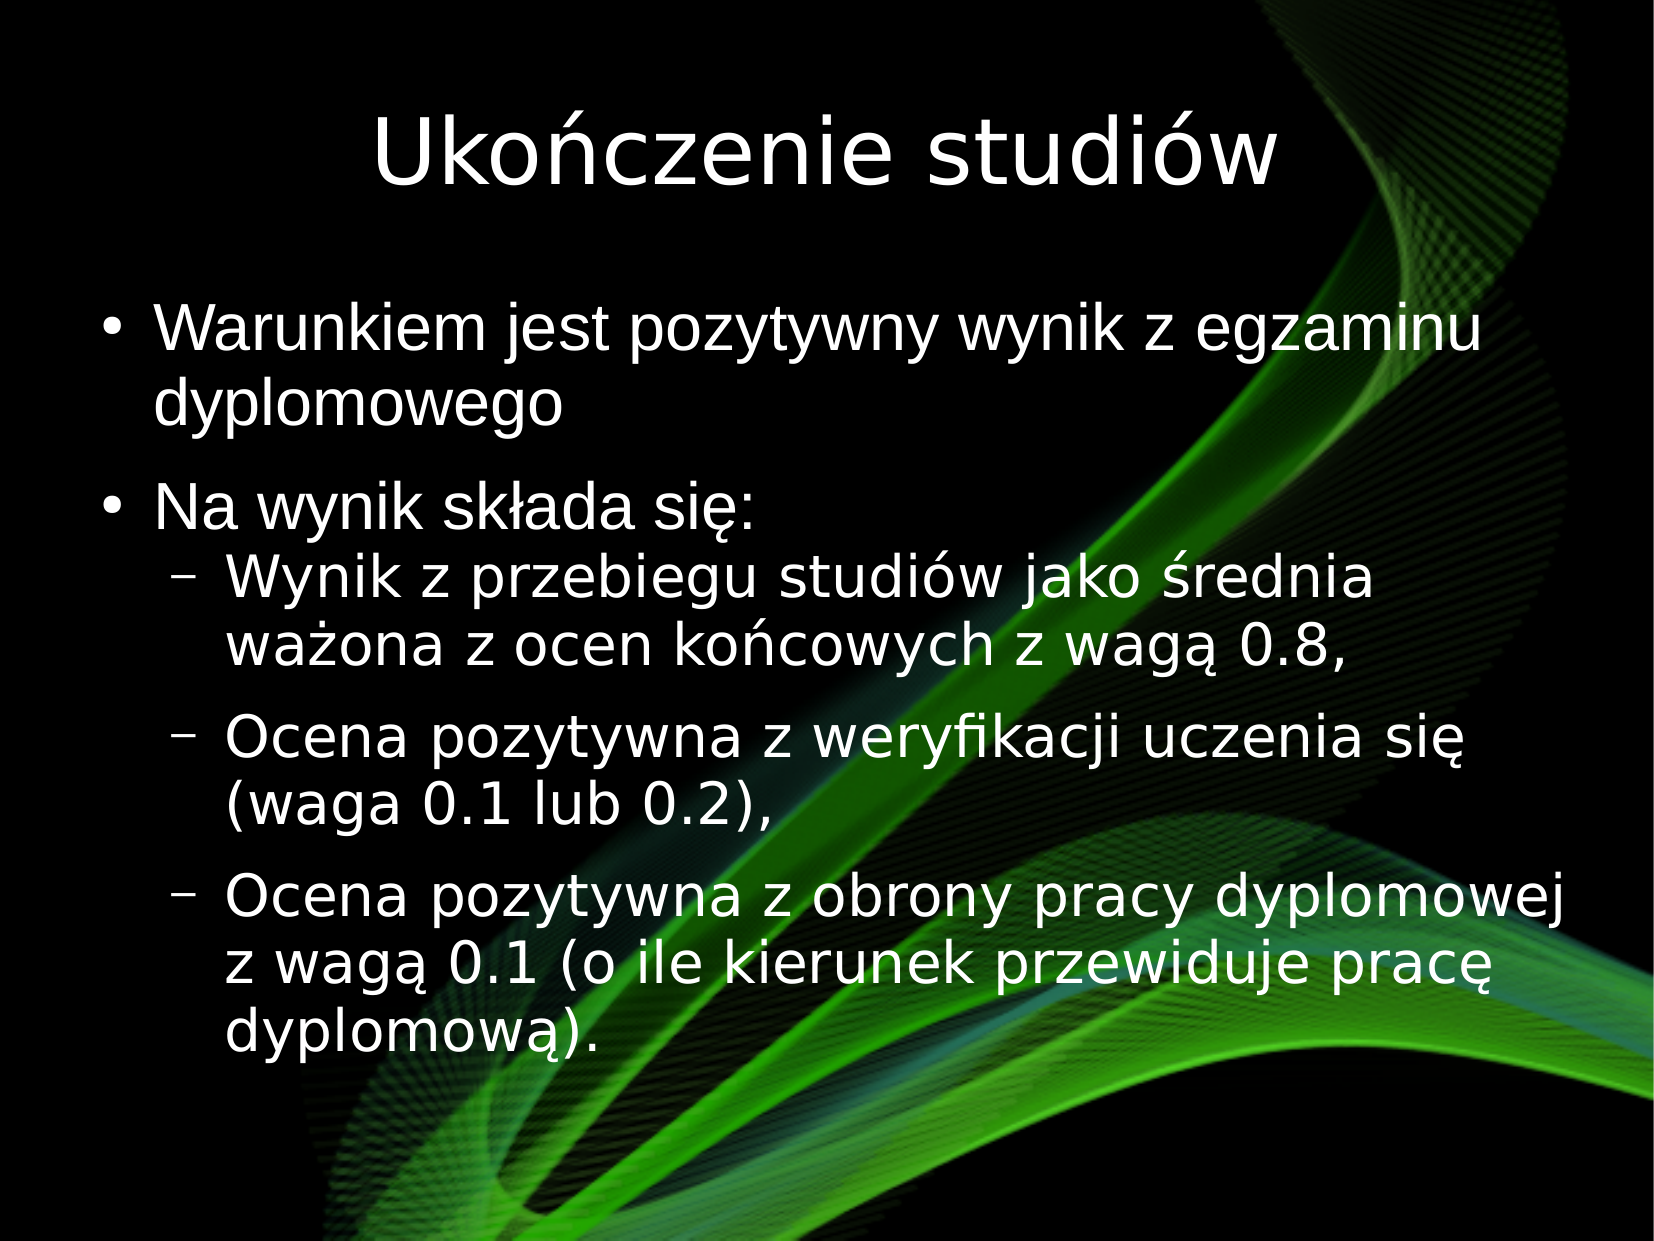

# Ukończenie studiów
Warunkiem jest pozytywny wynik z egzaminu dyplomowego
Na wynik składa się:
Wynik z przebiegu studiów jako średnia ważona z ocen końcowych z wagą 0.8,
Ocena pozytywna z weryfikacji uczenia się (waga 0.1 lub 0.2),
Ocena pozytywna z obrony pracy dyplomowej z wagą 0.1 (o ile kierunek przewiduje pracę dyplomową).